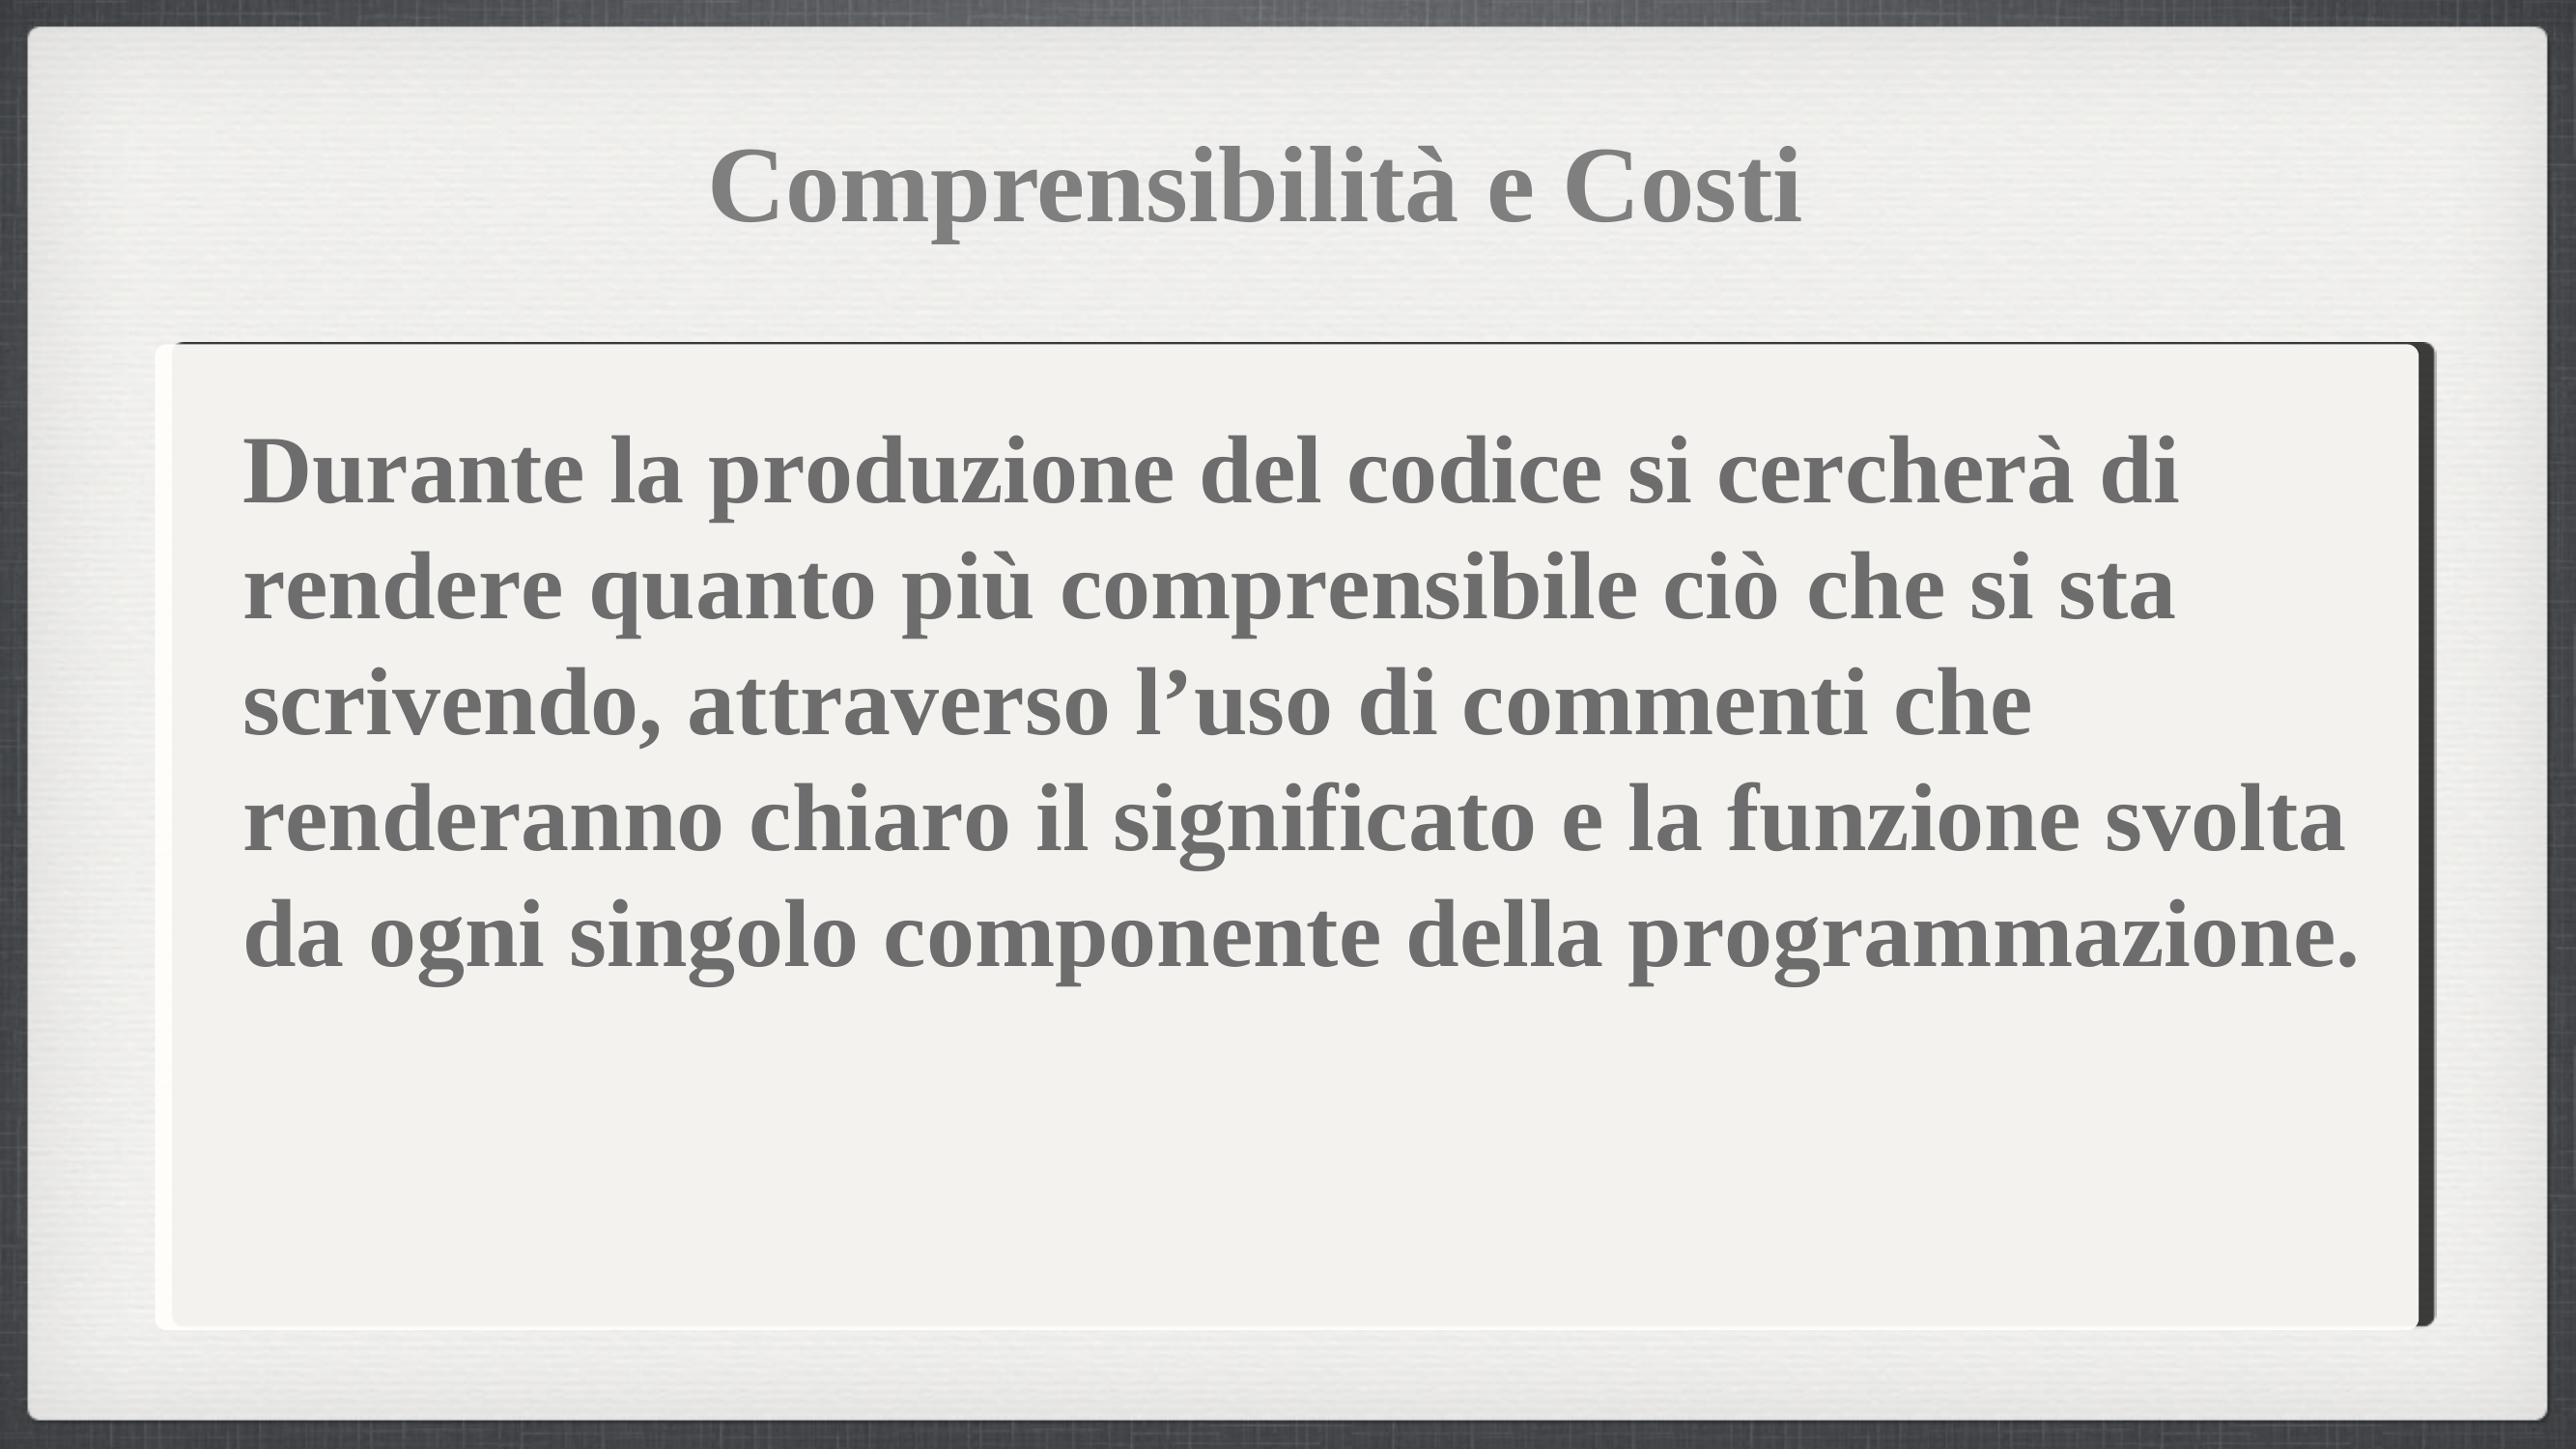

# Comprensibilità e Costi
Durante la produzione del codice si cercherà di rendere quanto più comprensibile ciò che si sta scrivendo, attraverso l’uso di commenti che renderanno chiaro il significato e la funzione svolta da ogni singolo componente della programmazione.